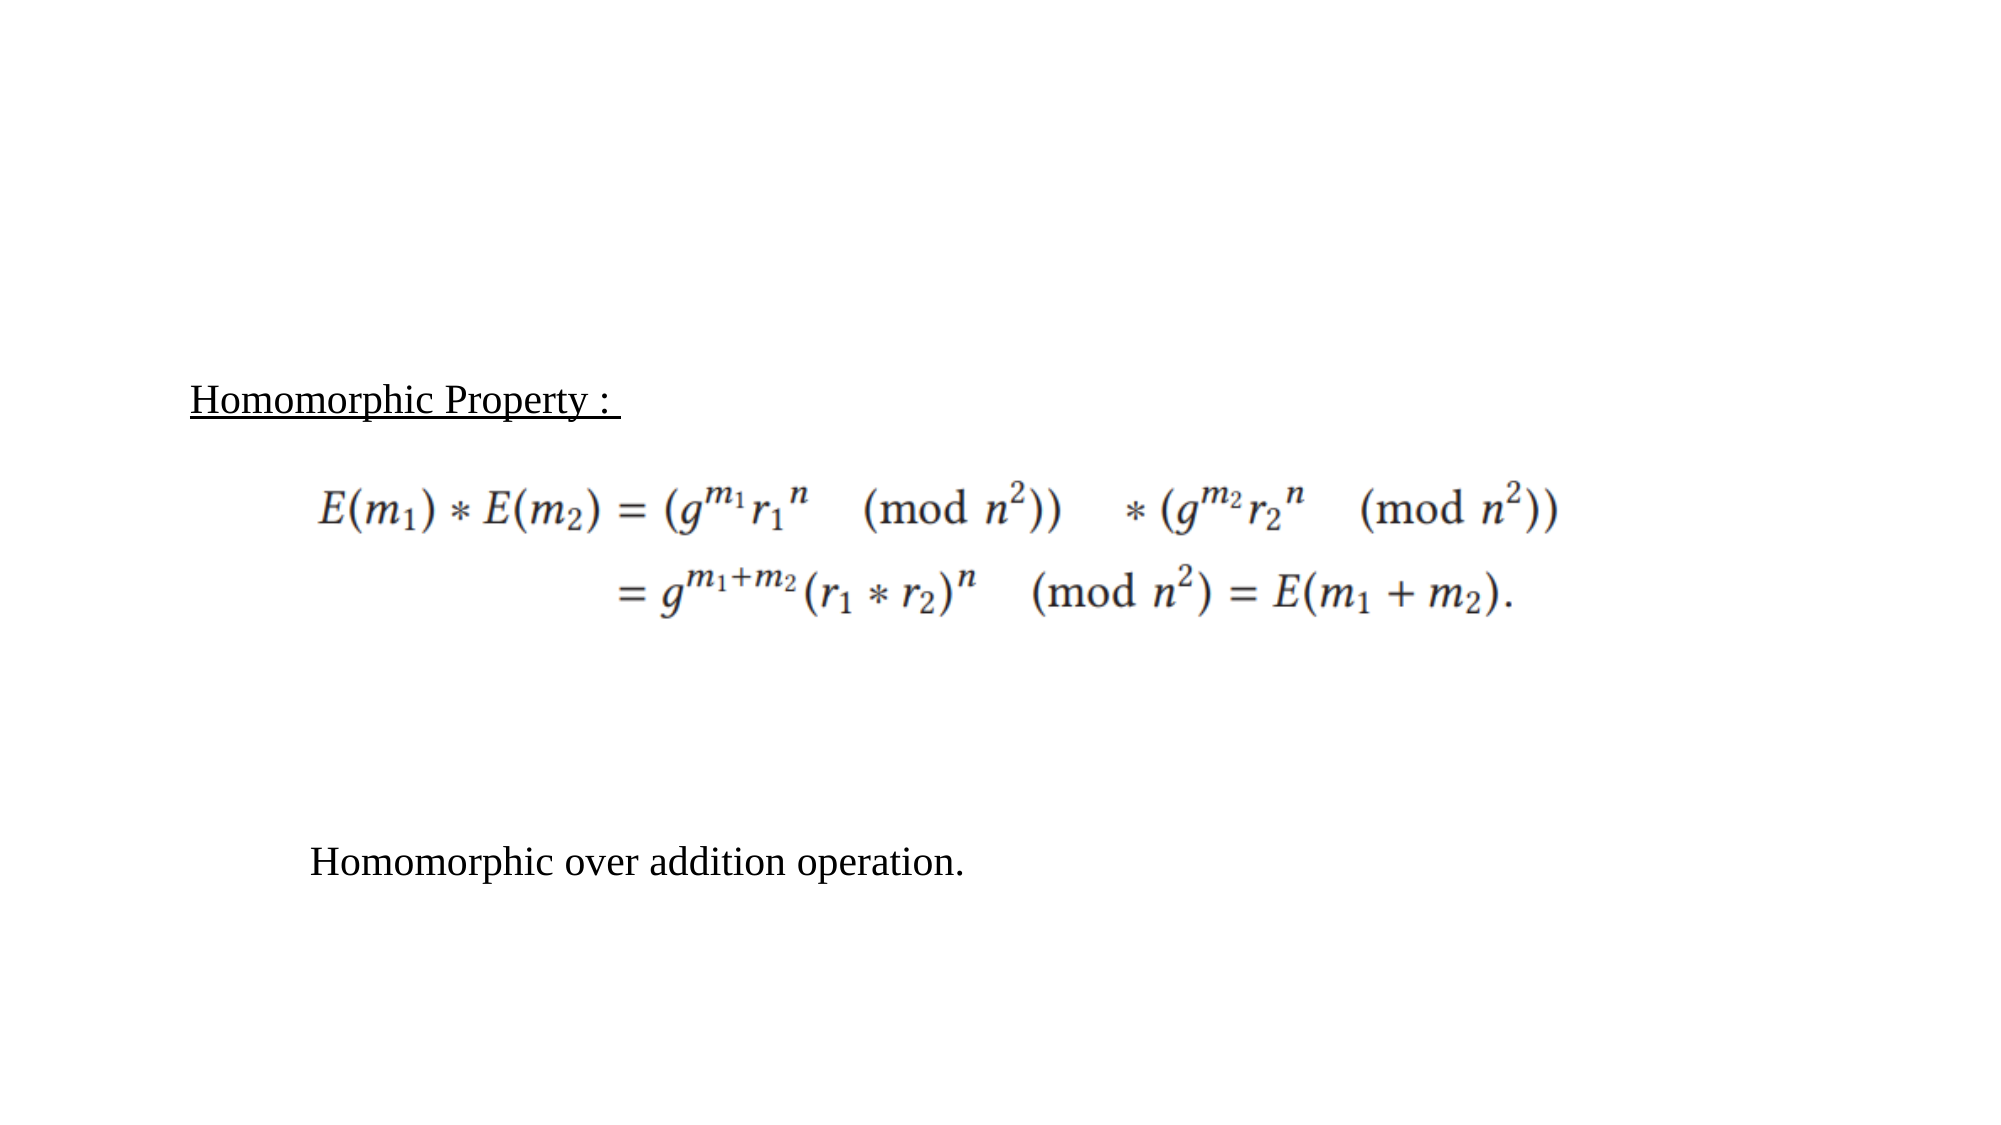

#
Homomorphic Property :
               Homomorphic over addition operation.